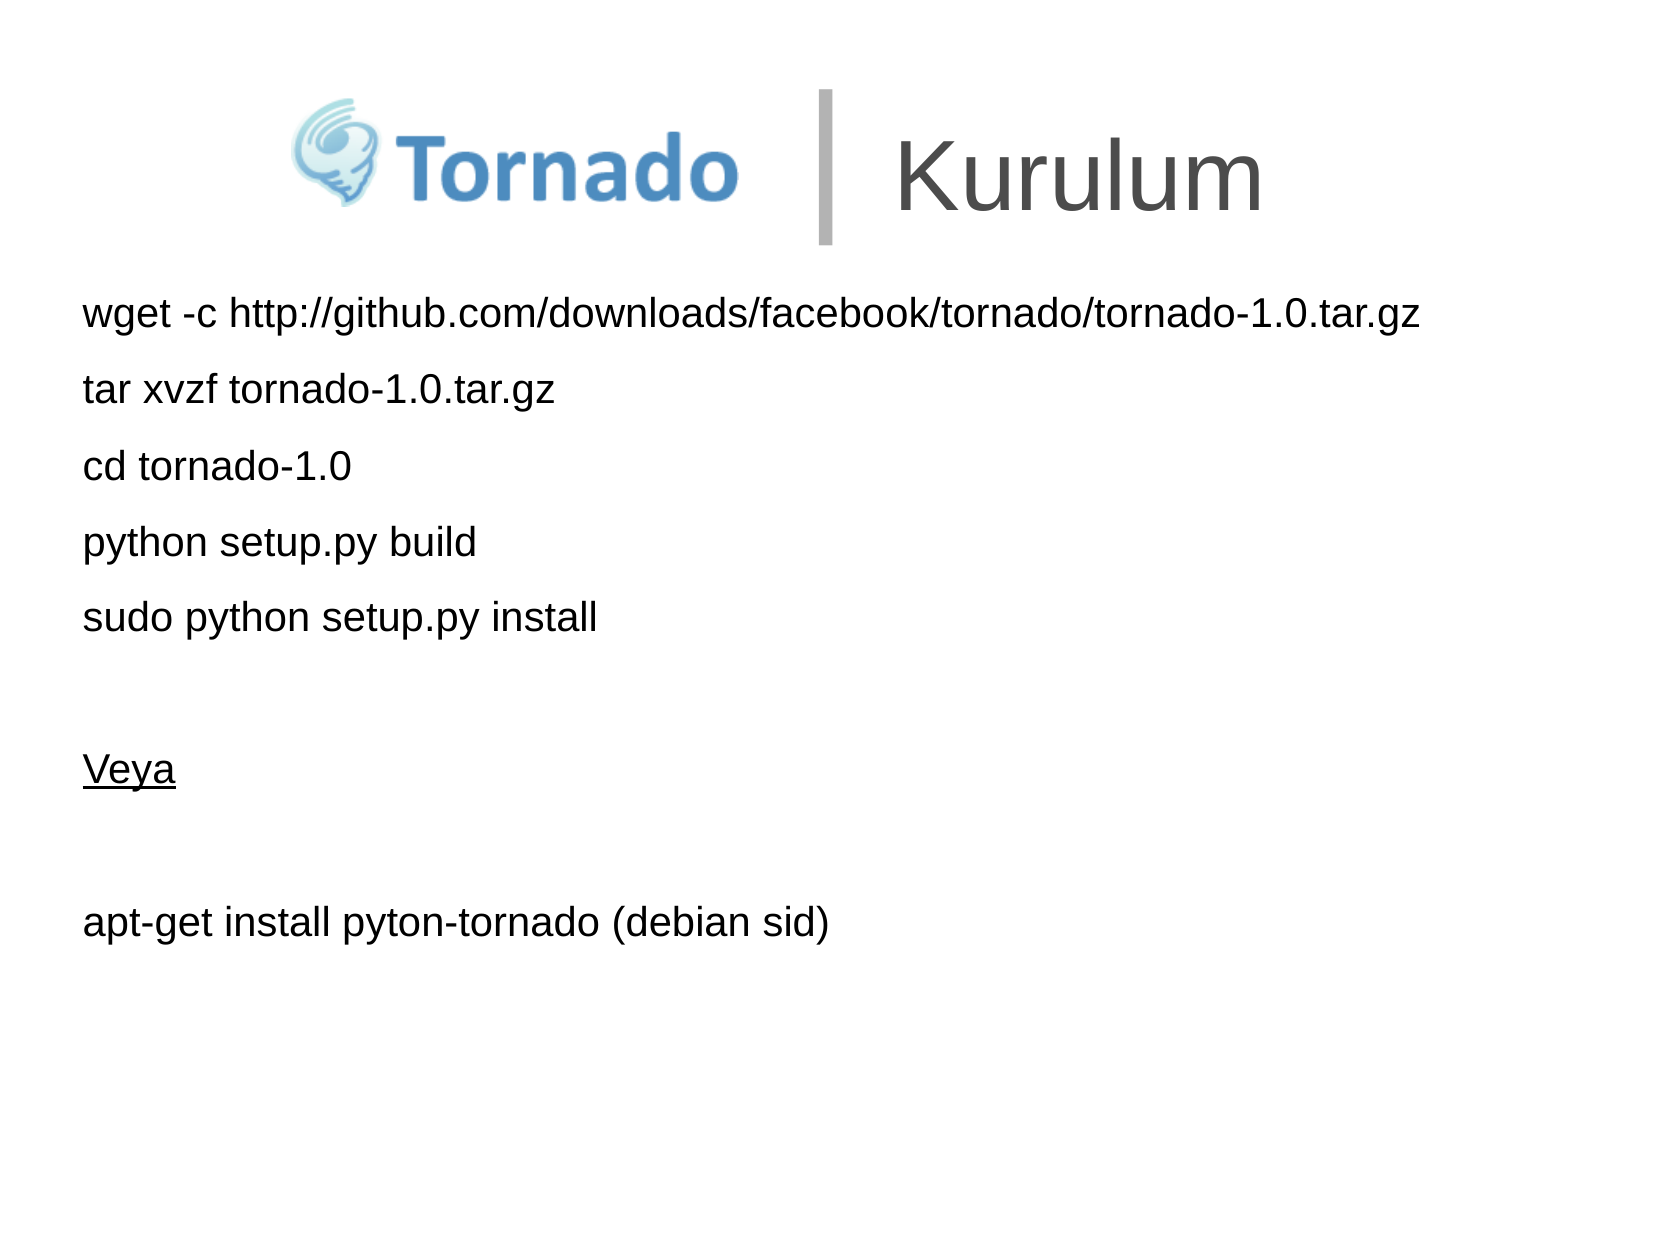

#
| Kurulum
wget -c http://github.com/downloads/facebook/tornado/tornado-1.0.tar.gz
tar xvzf tornado-1.0.tar.gz
cd tornado-1.0
python setup.py build
sudo python setup.py install
Veya
apt-get install pyton-tornado (debian sid)